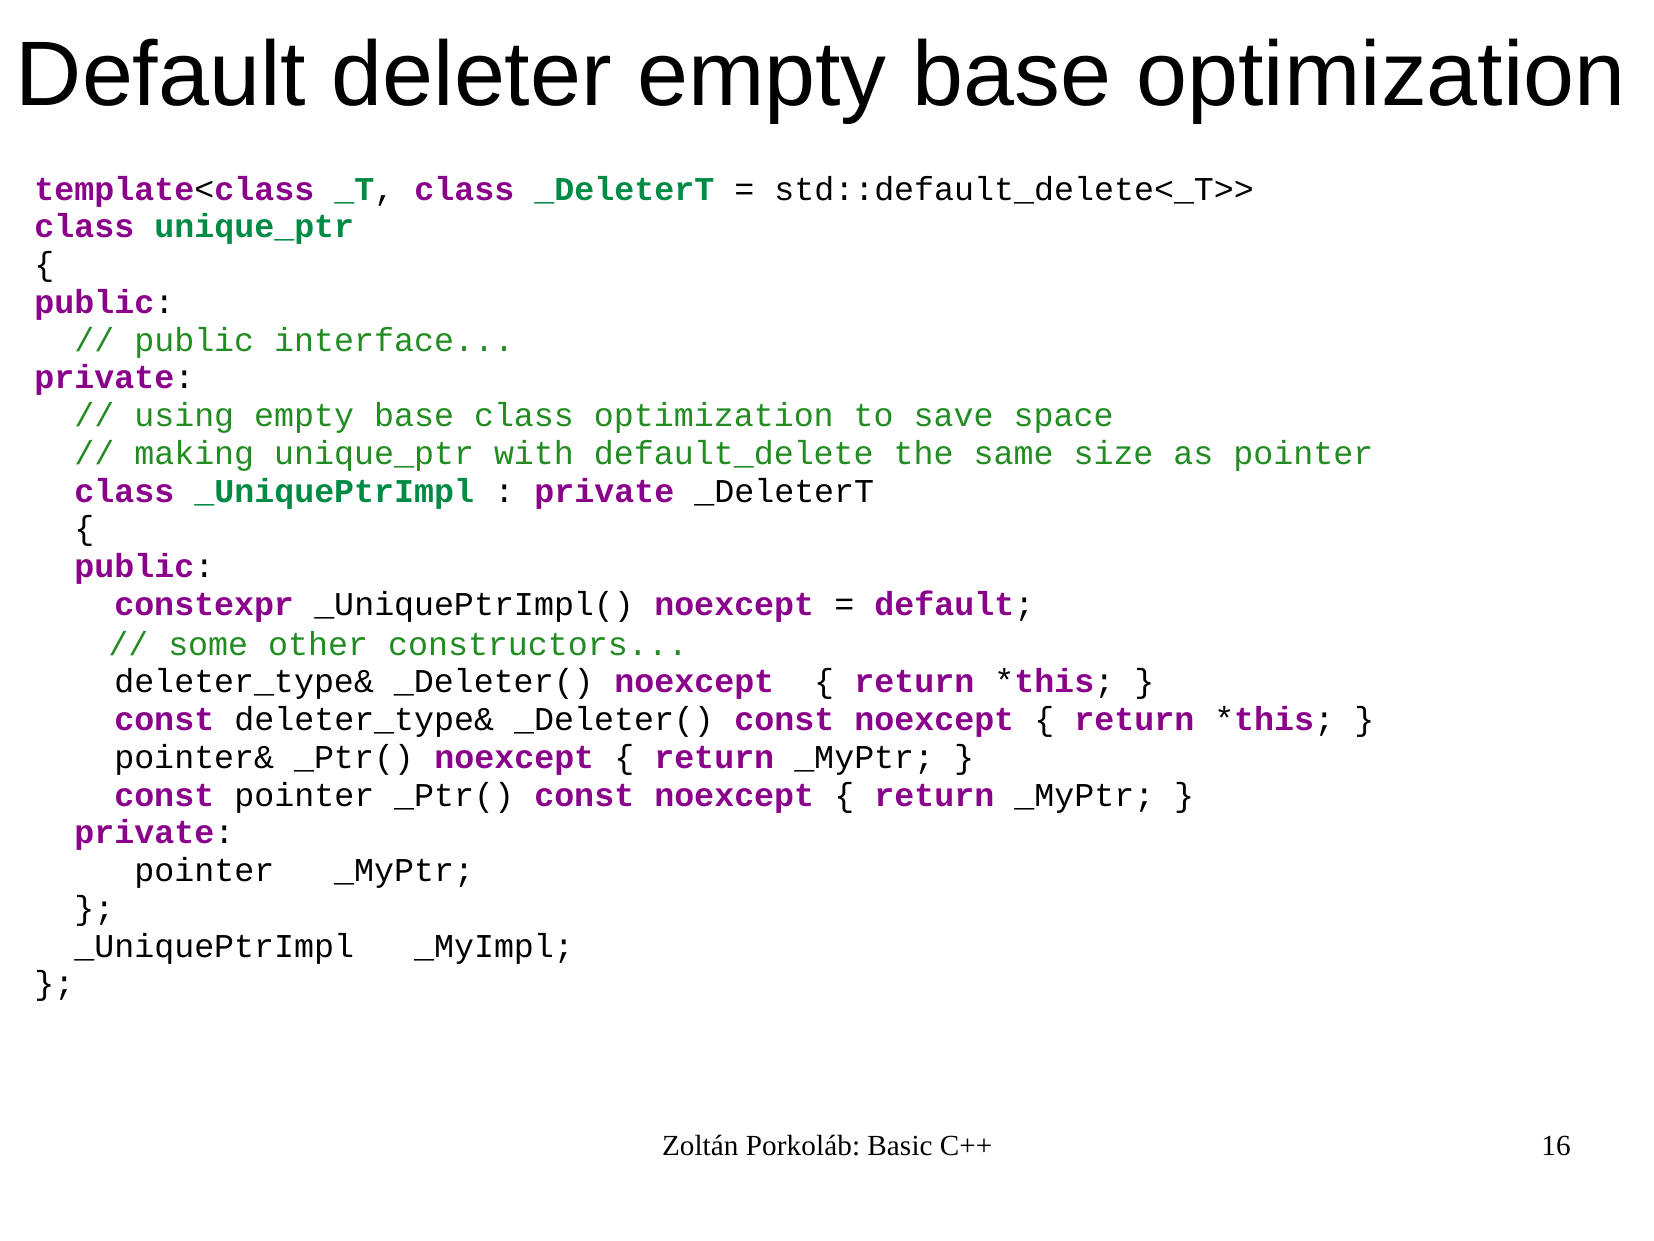

# Default deleter empty base optimization
template<class _T, class _DeleterT = std::default_delete<_T>>
class unique_ptr
{
public:
 // public interface...
private:
 // using empty base class optimization to save space
 // making unique_ptr with default_delete the same size as pointer
 class _UniquePtrImpl : private _DeleterT
 {
 public:
 constexpr _UniquePtrImpl() noexcept = default;
 // some other constructors...
 deleter_type& _Deleter() noexcept { return *this; }
 const deleter_type& _Deleter() const noexcept { return *this; }
 pointer& _Ptr() noexcept { return _MyPtr; }
 const pointer _Ptr() const noexcept { return _MyPtr; }
 private:
 pointer _MyPtr;
 };
 _UniquePtrImpl _MyImpl;
};
Zoltán Porkoláb: Basic C++
16